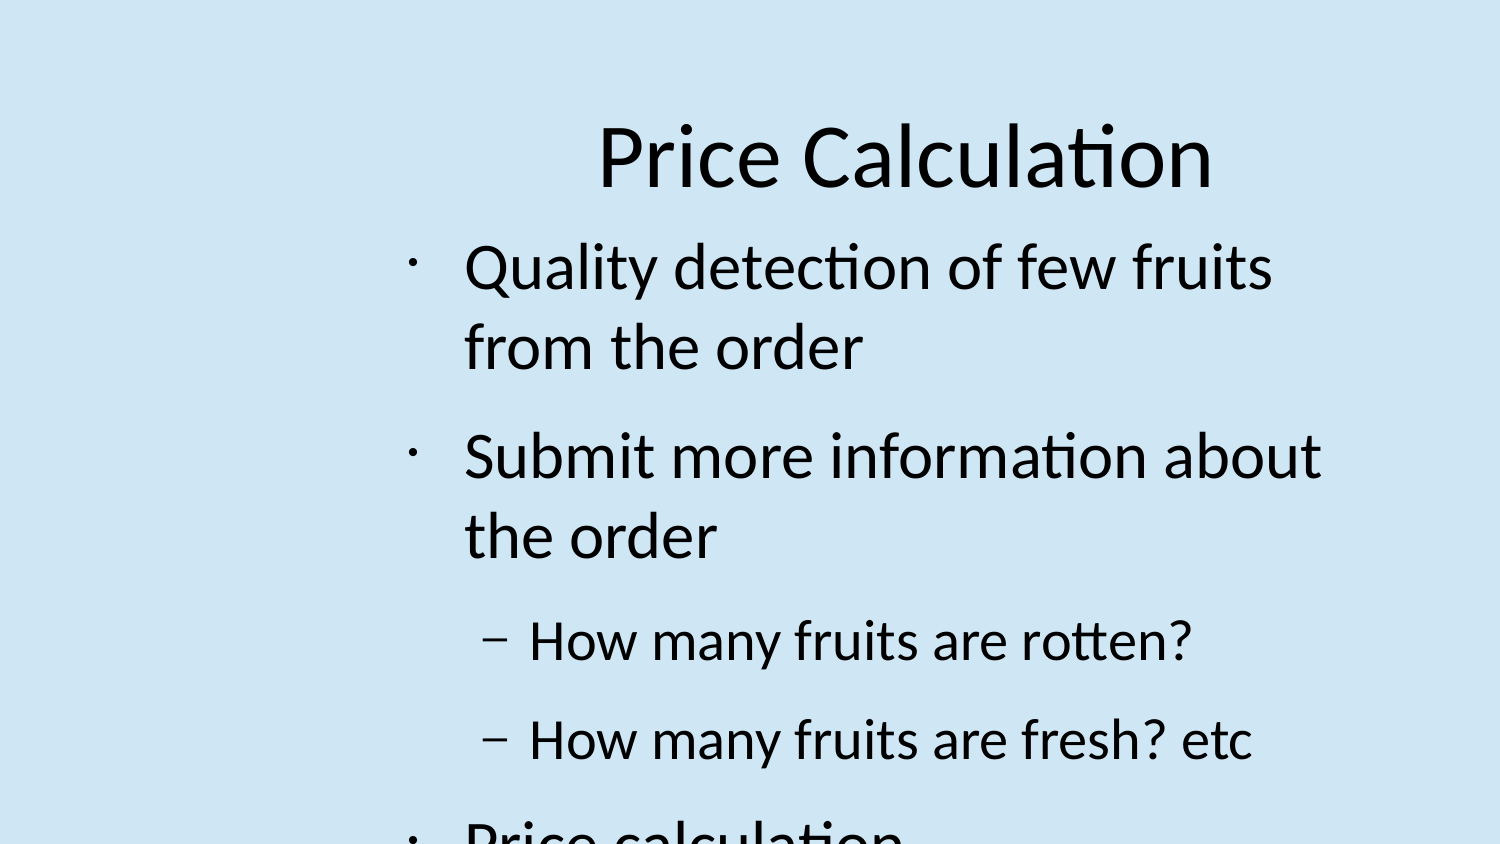

# Price Calculation
Quality detection of few fruits from the order
Submit more information about the order
How many fruits are rotten?
How many fruits are fresh? etc
Price calculation